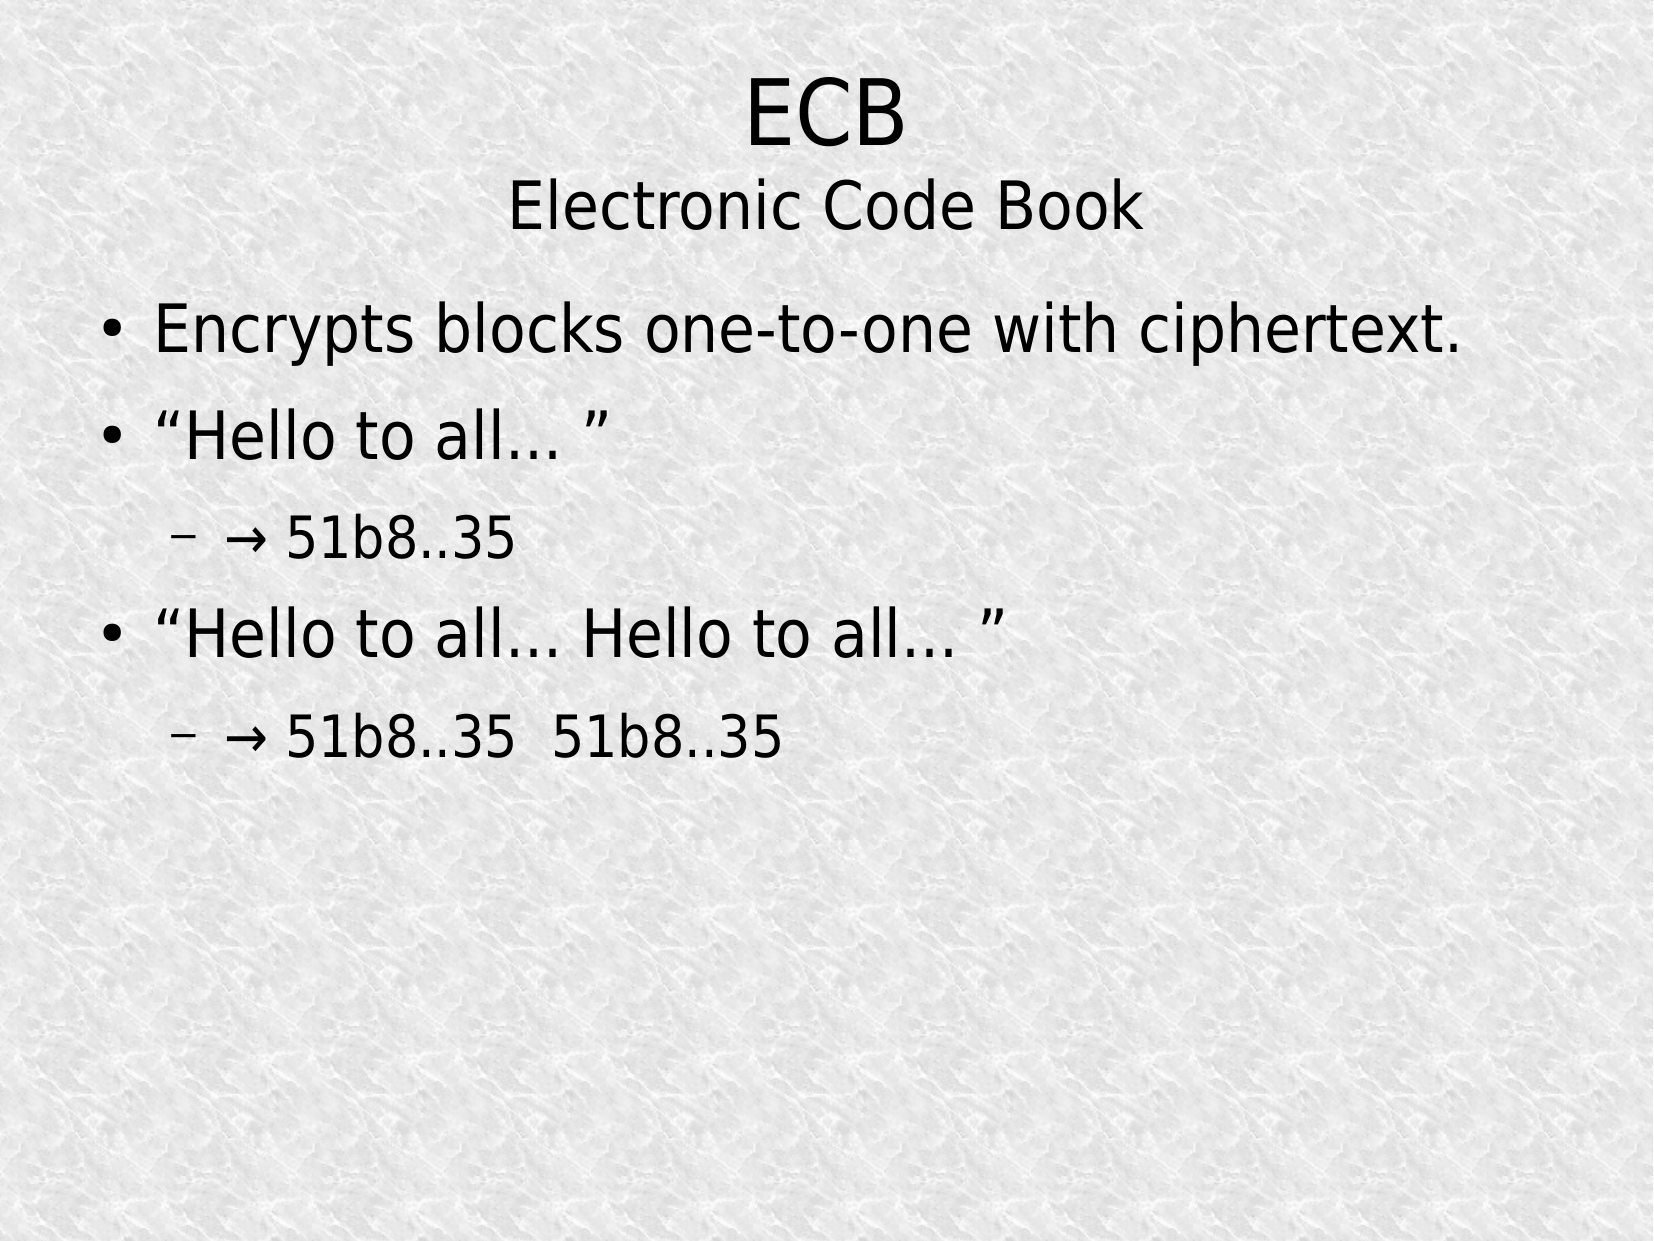

ECB
Electronic Code Book
# Encrypts blocks one-to-one with ciphertext.
“Hello to all... ”
→ 51b8..35
“Hello to all... Hello to all... ”
→ 51b8..35 51b8..35